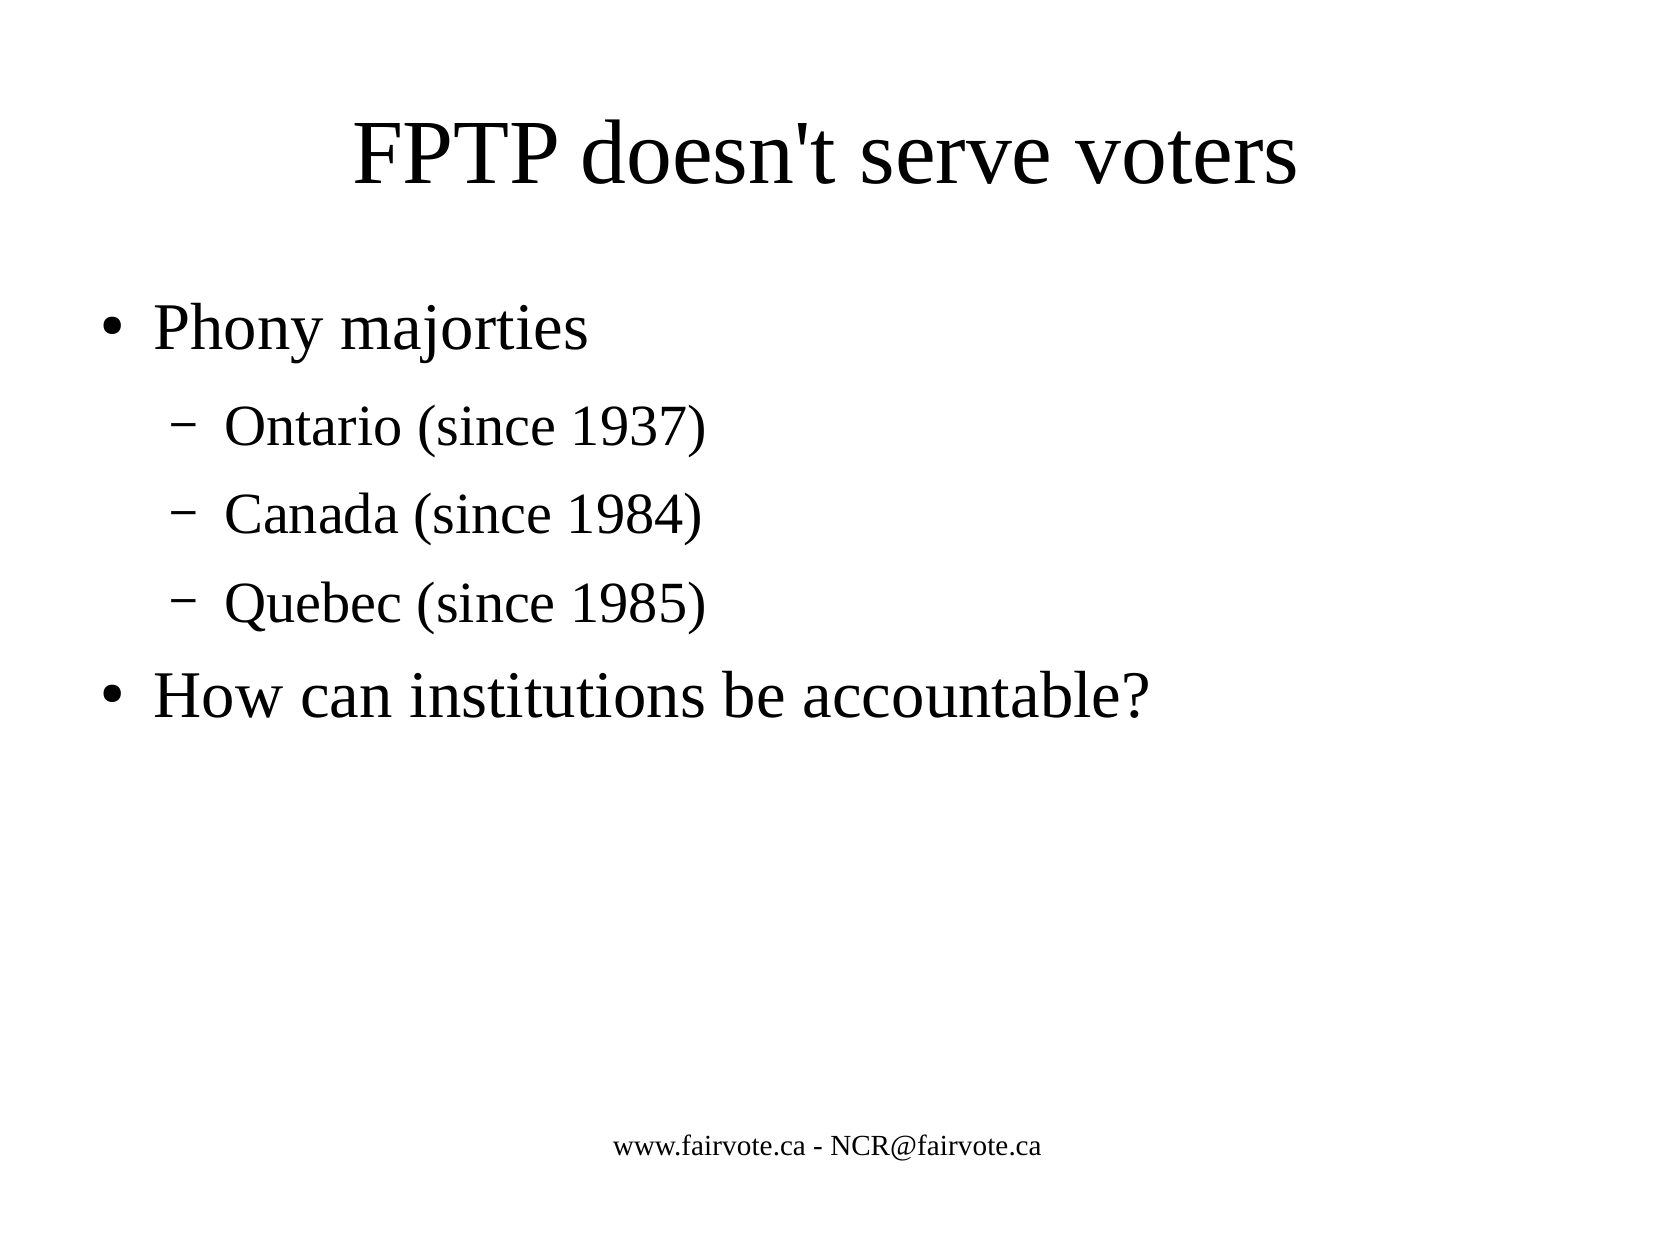

# FPTP doesn't serve voters
Phony majorties
Ontario (since 1937)
Canada (since 1984)
Quebec (since 1985)
How can institutions be accountable?
www.fairvote.ca - NCR@fairvote.ca